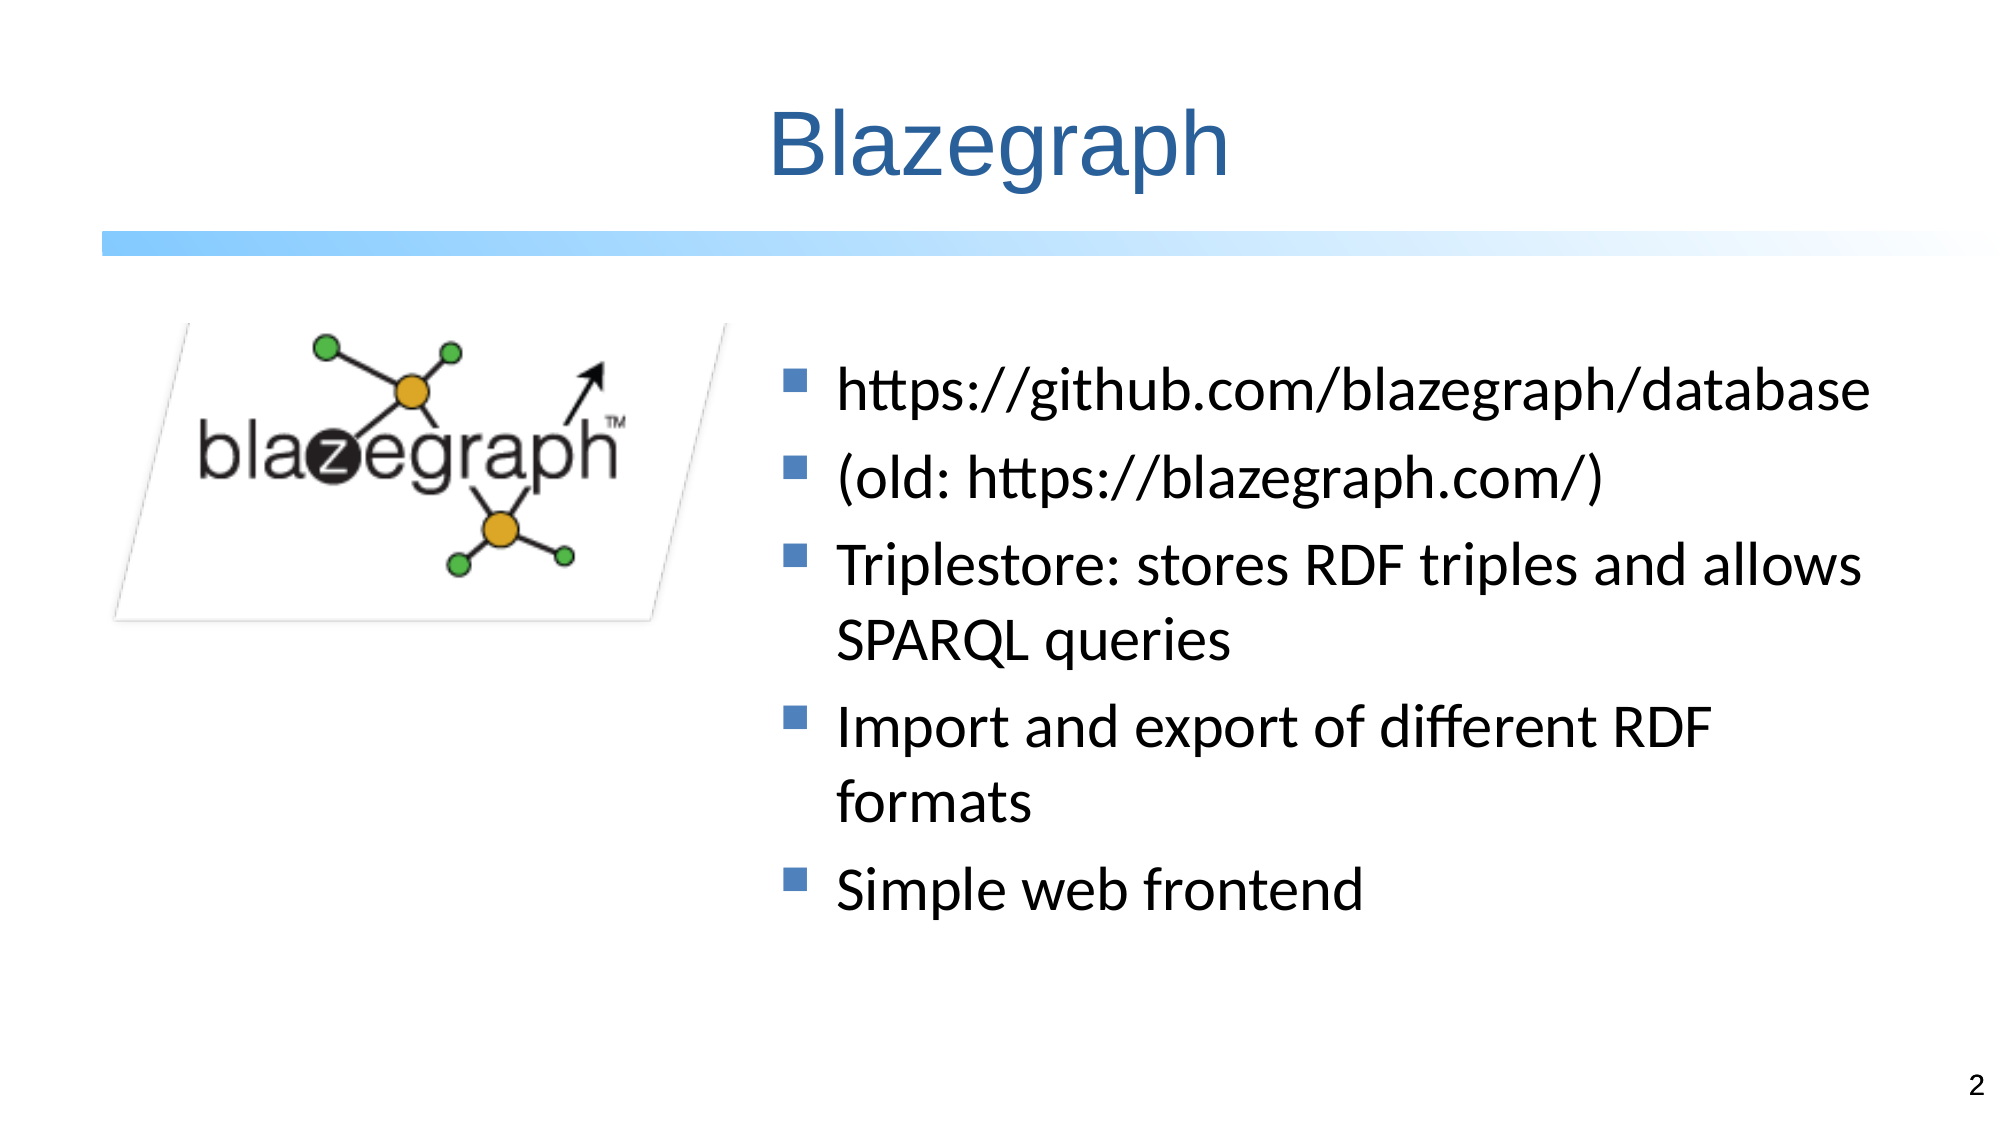

# Blazegraph
https://github.com/blazegraph/database
(old: https://blazegraph.com/)
Triplestore: stores RDF triples and allows SPARQL queries
Import and export of different RDF formats
Simple web frontend